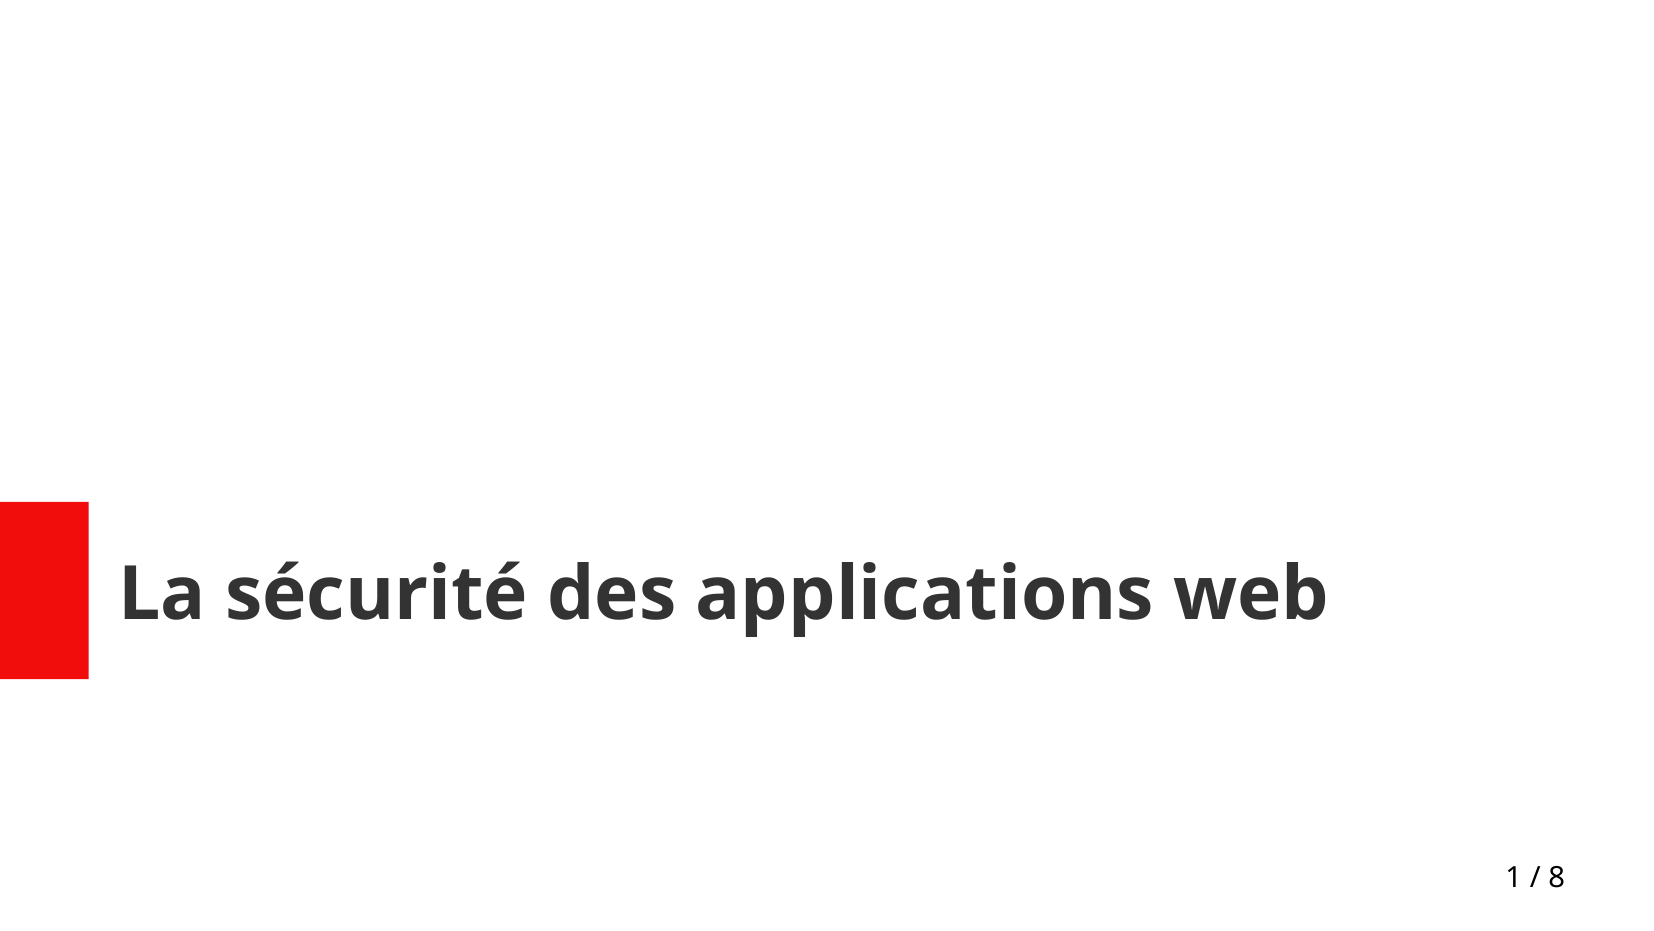

# La sécurité des applications web
1